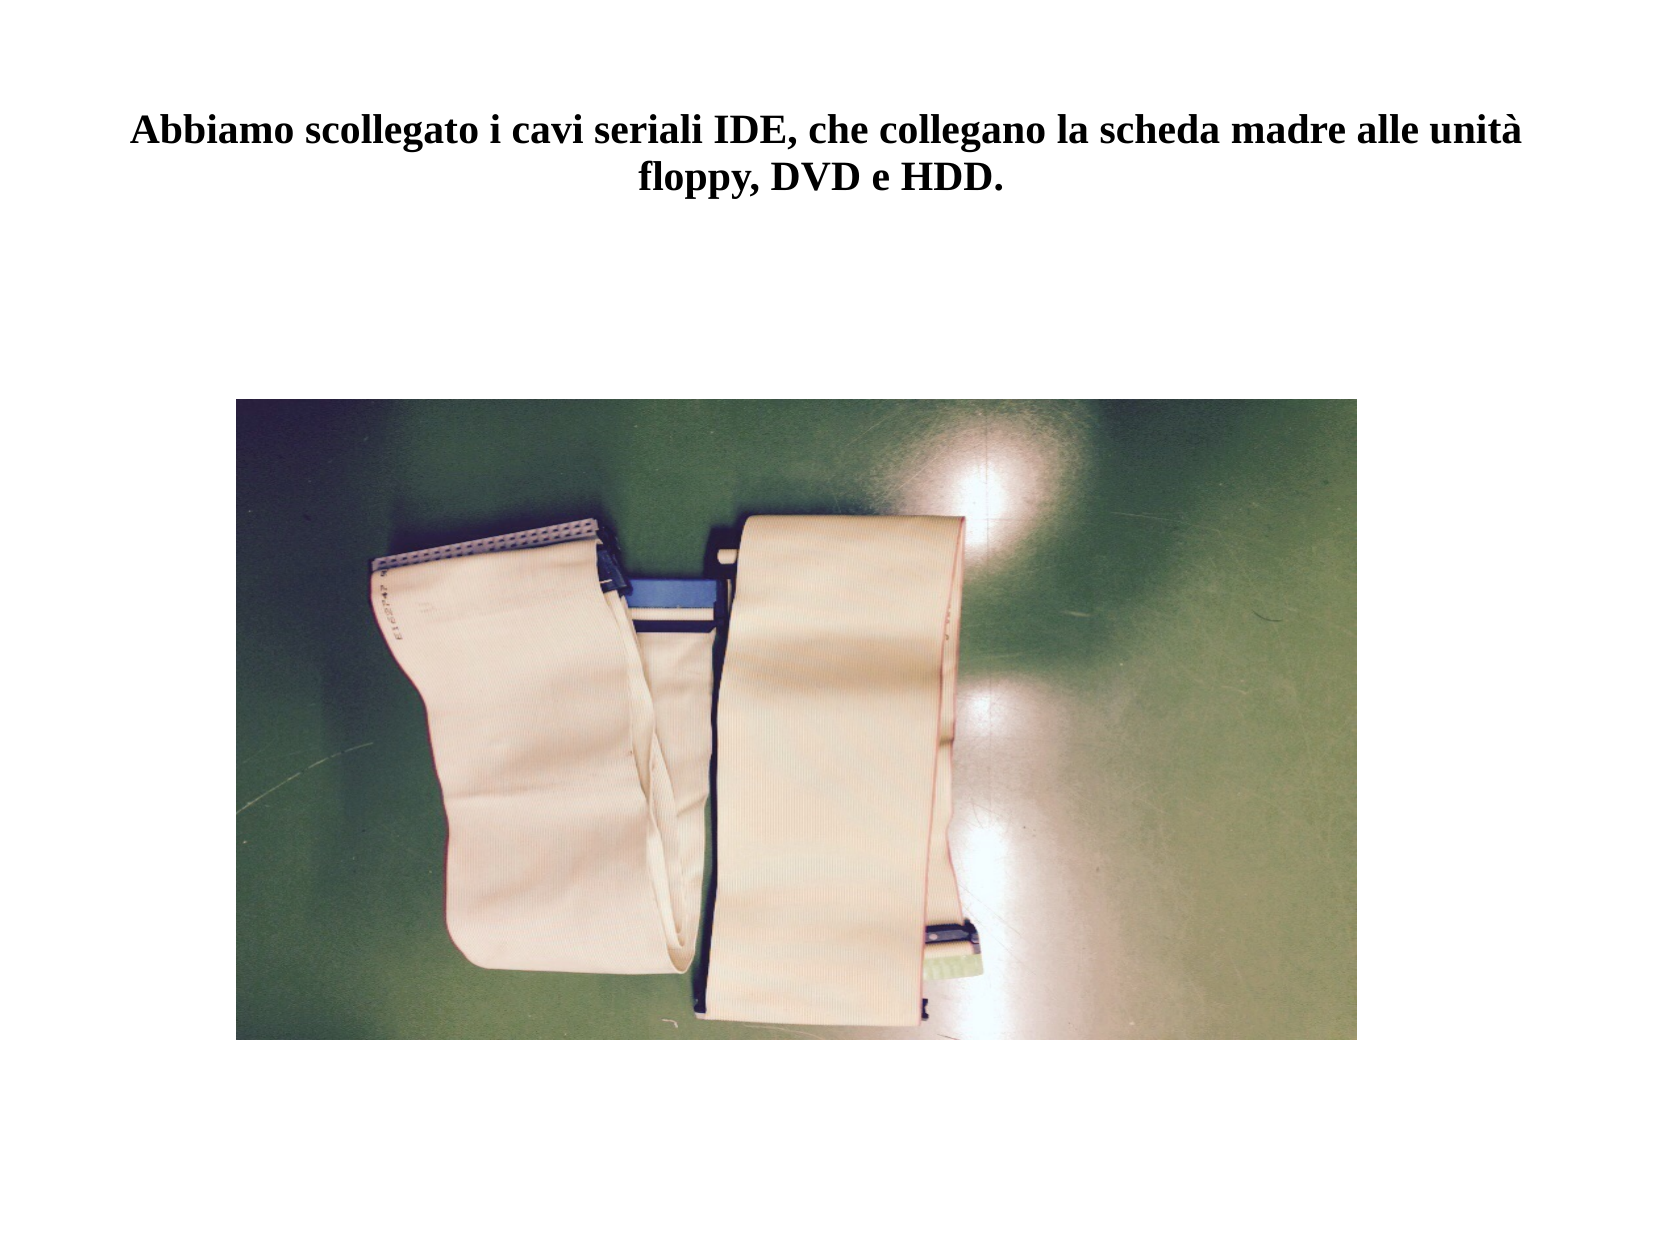

# Abbiamo scollegato i cavi seriali IDE, che collegano la scheda madre alle unità floppy, DVD e HDD.